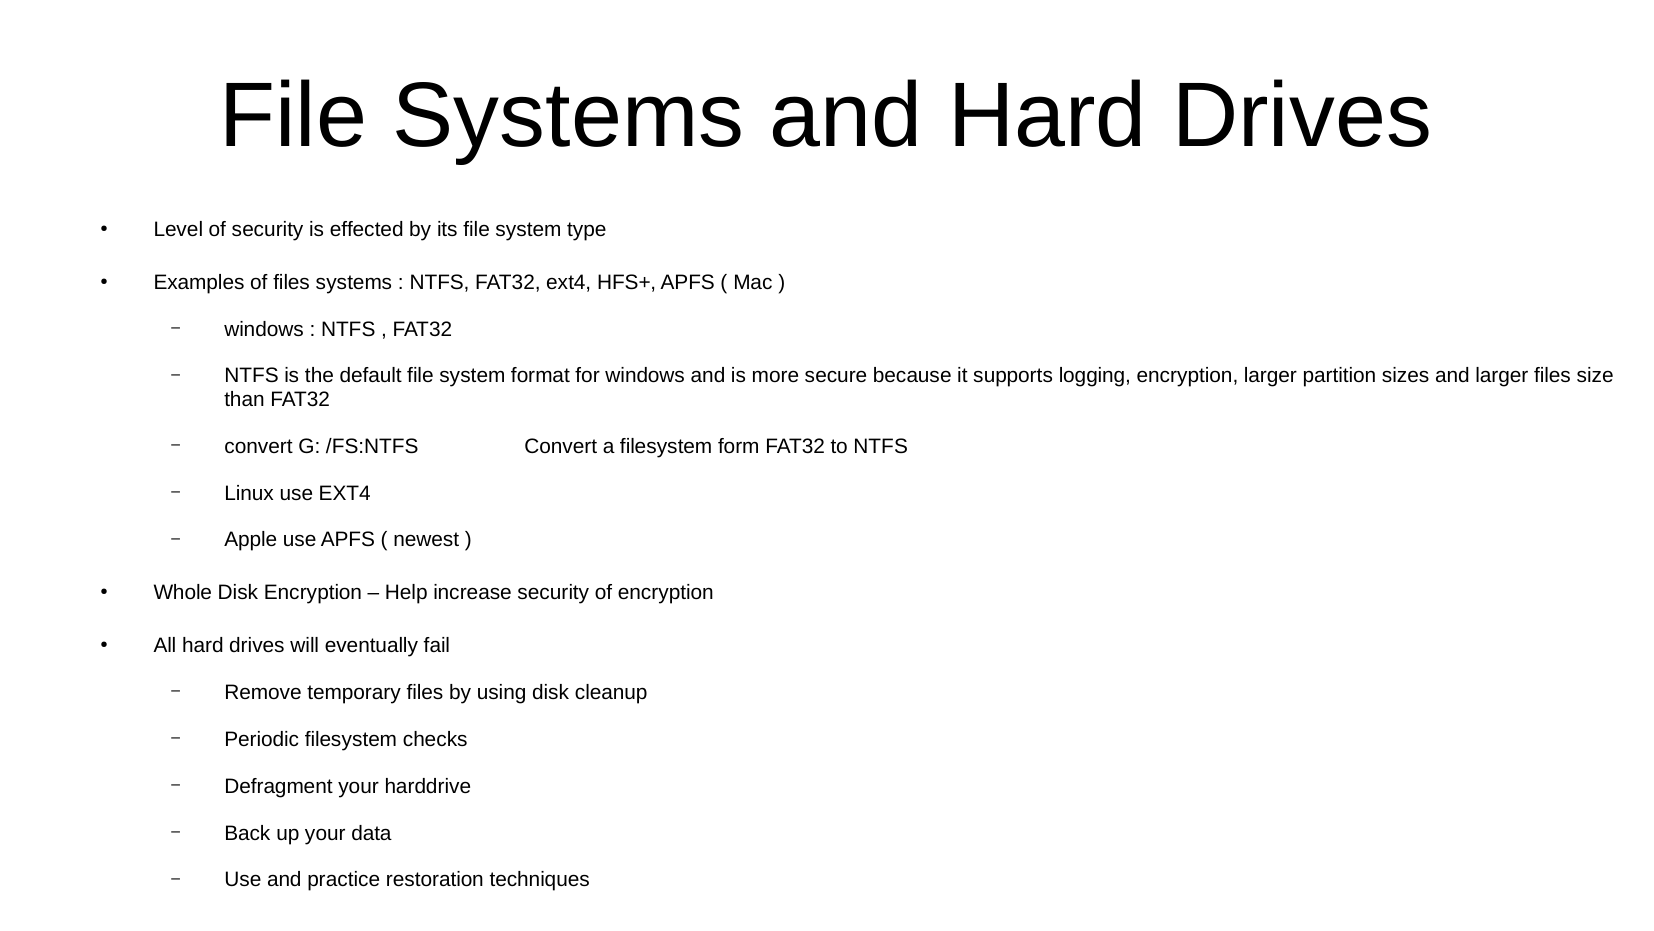

# File Systems and Hard Drives
Level of security is effected by its file system type
Examples of files systems : NTFS, FAT32, ext4, HFS+, APFS ( Mac )
windows : NTFS , FAT32
NTFS is the default file system format for windows and is more secure because it supports logging, encryption, larger partition sizes and larger files size than FAT32
convert G: /FS:NTFS		Convert a filesystem form FAT32 to NTFS
Linux use EXT4
Apple use APFS ( newest )
Whole Disk Encryption – Help increase security of encryption
All hard drives will eventually fail
Remove temporary files by using disk cleanup
Periodic filesystem checks
Defragment your harddrive
Back up your data
Use and practice restoration techniques